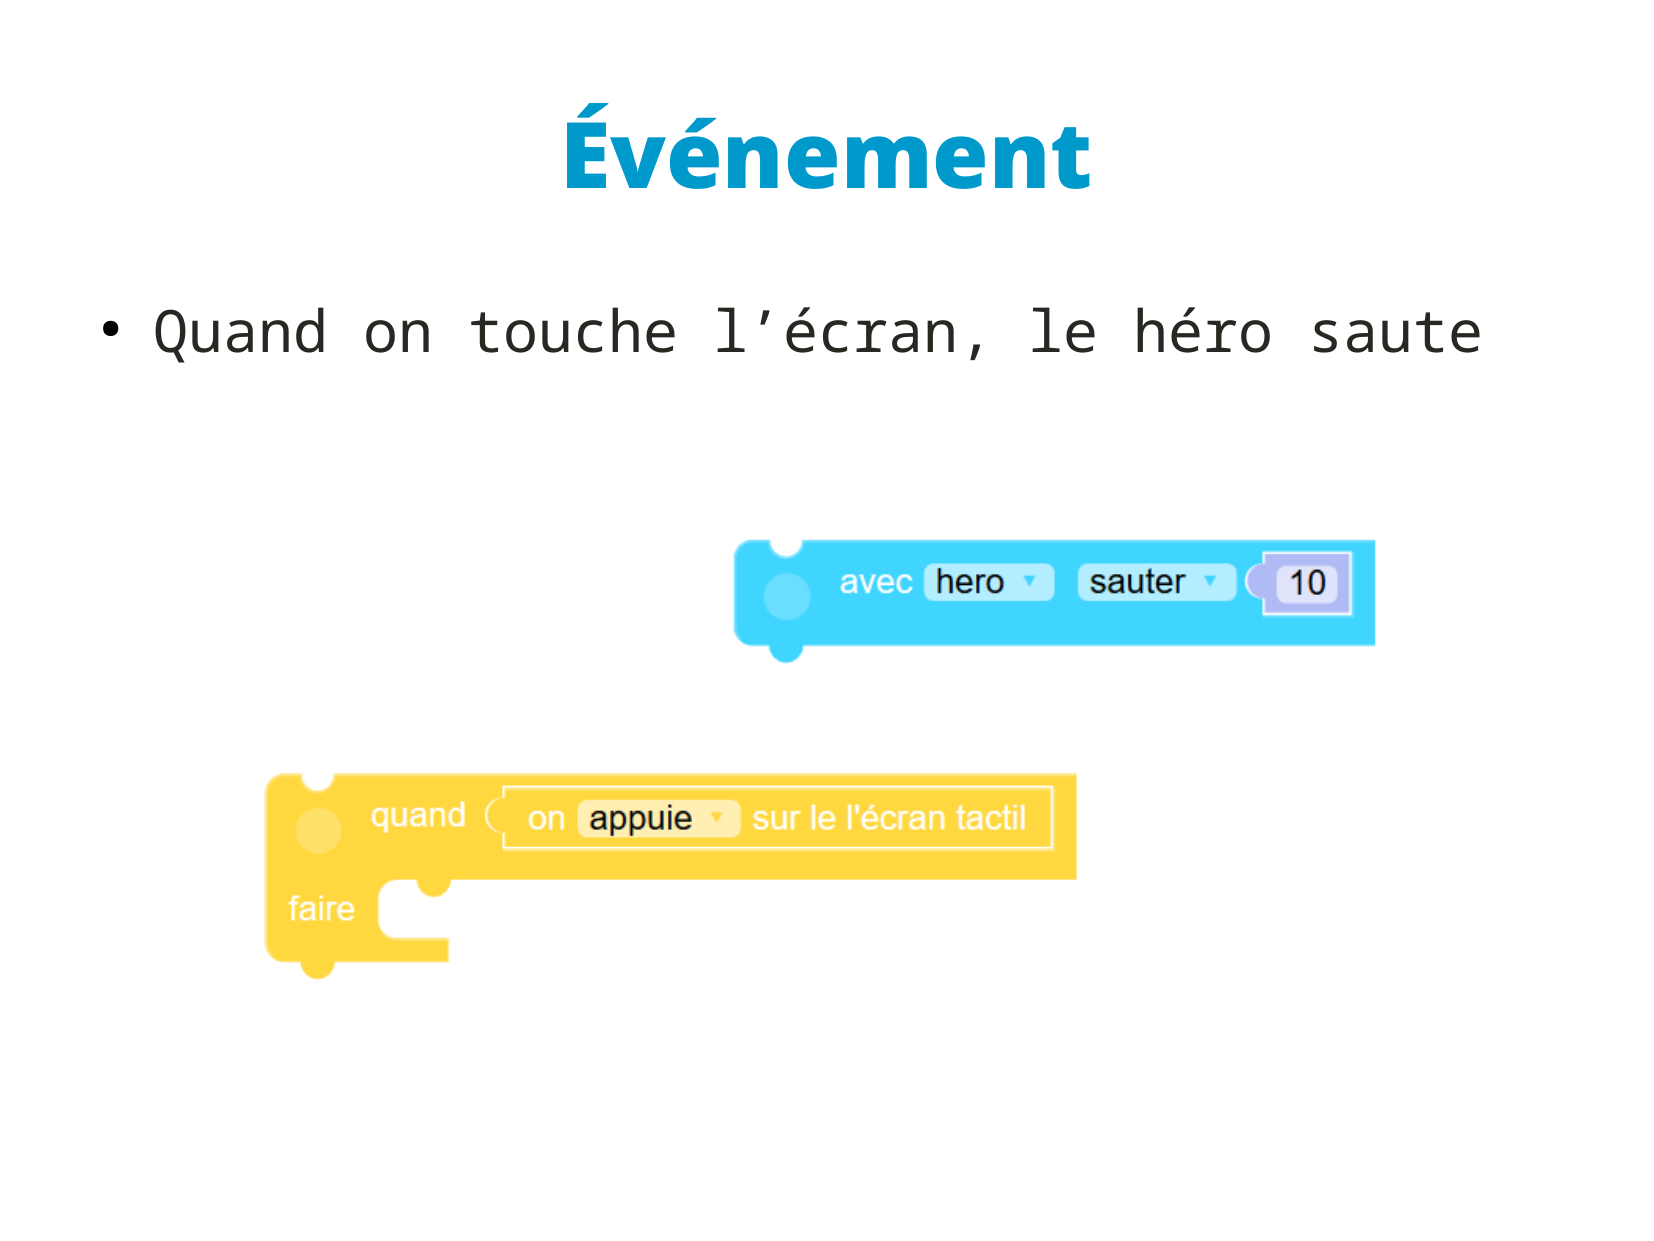

# Événement
Quand on touche l’écran, le héro saute